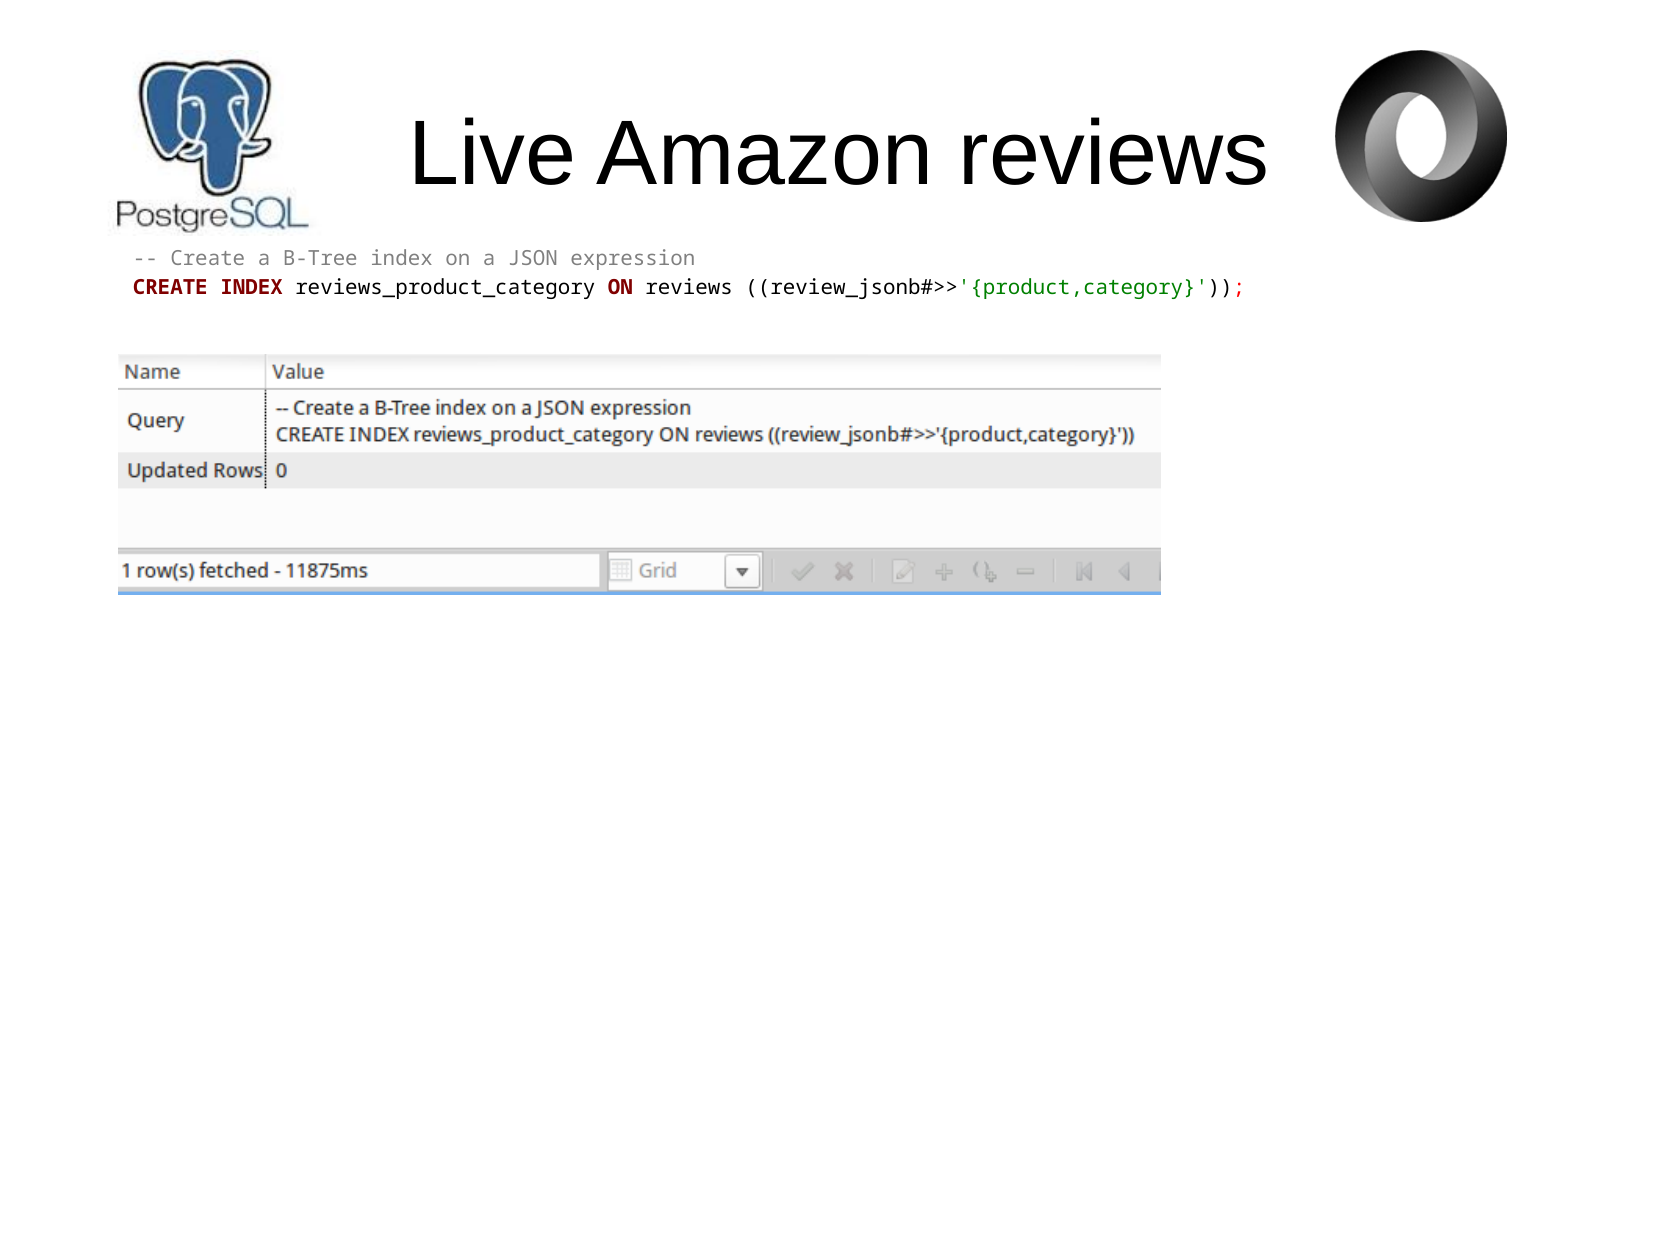

# Live Amazon reviews
-- Create a B-Tree index on a JSON expression
CREATE INDEX reviews_product_category ON reviews ((review_jsonb#>>'{product,category}'));